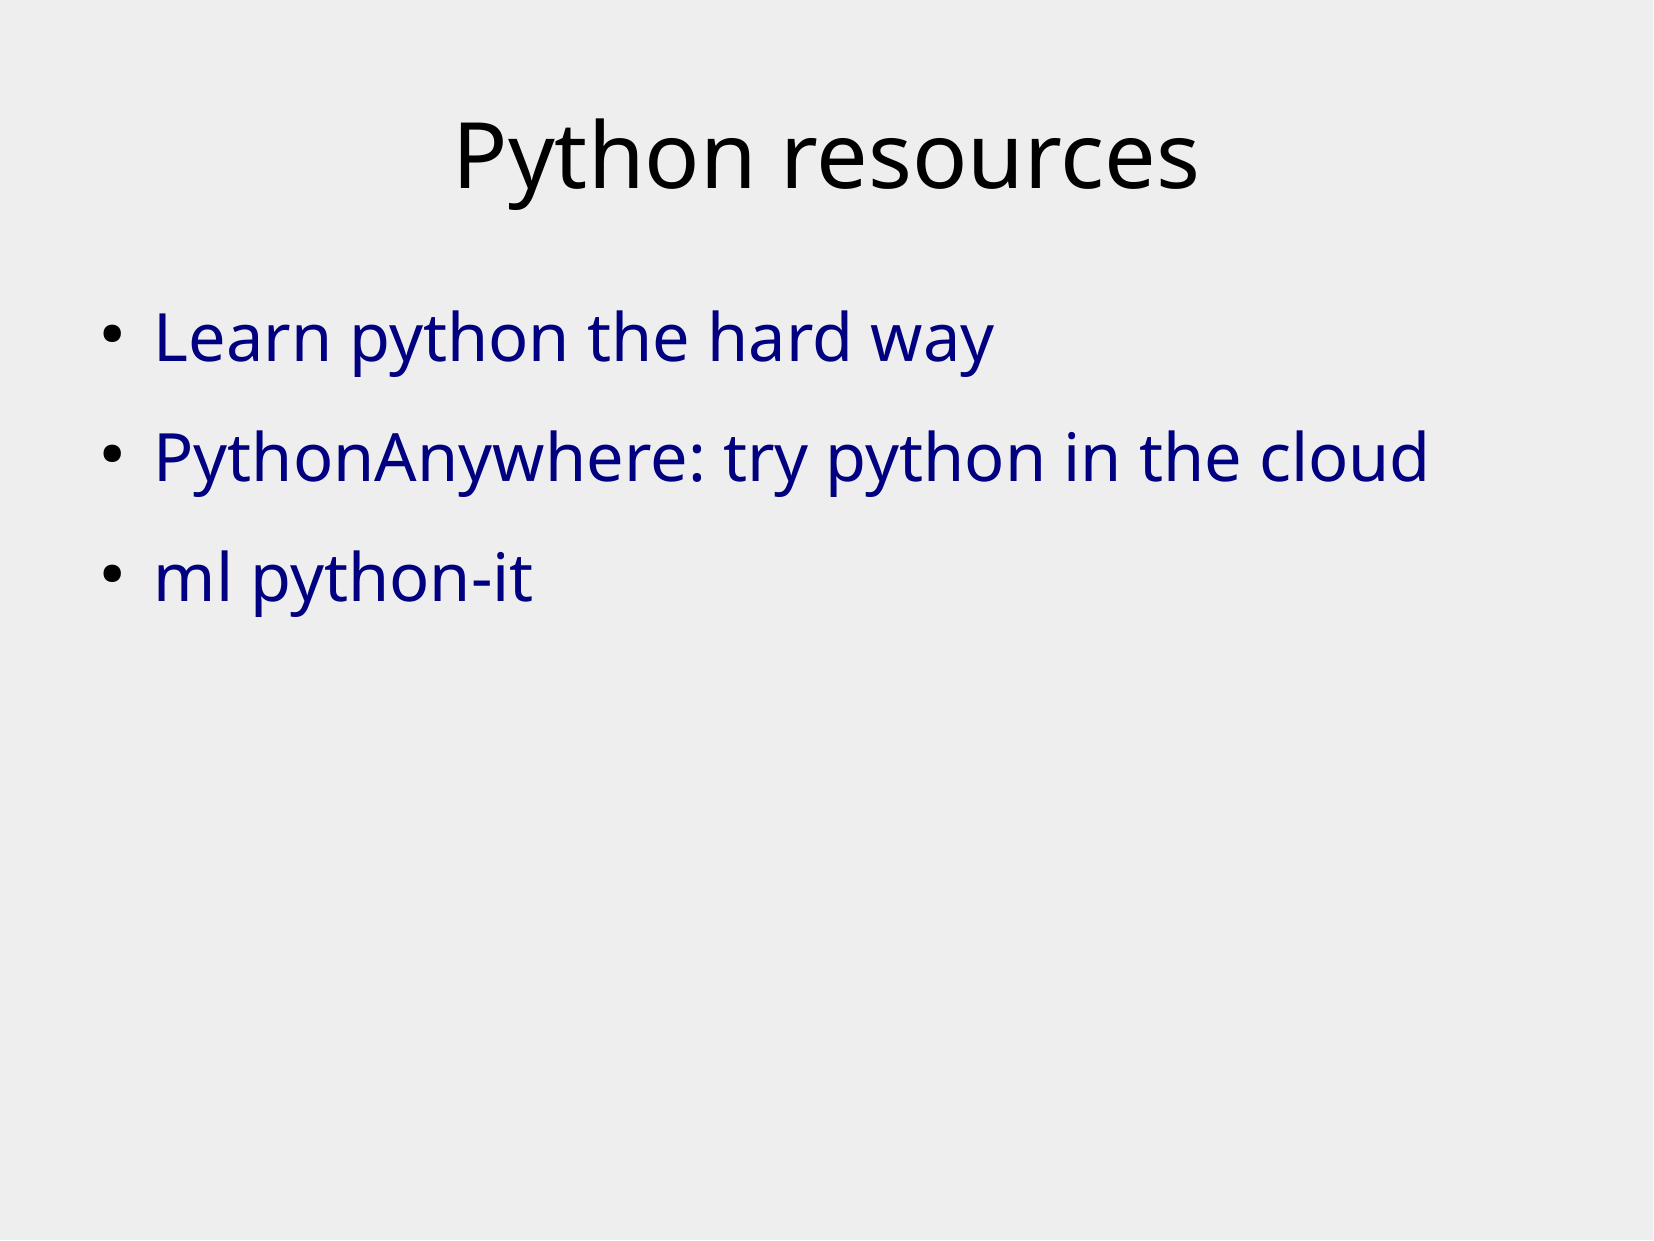

# Python resources
Learn python the hard way
PythonAnywhere: try python in the cloud
ml python-it